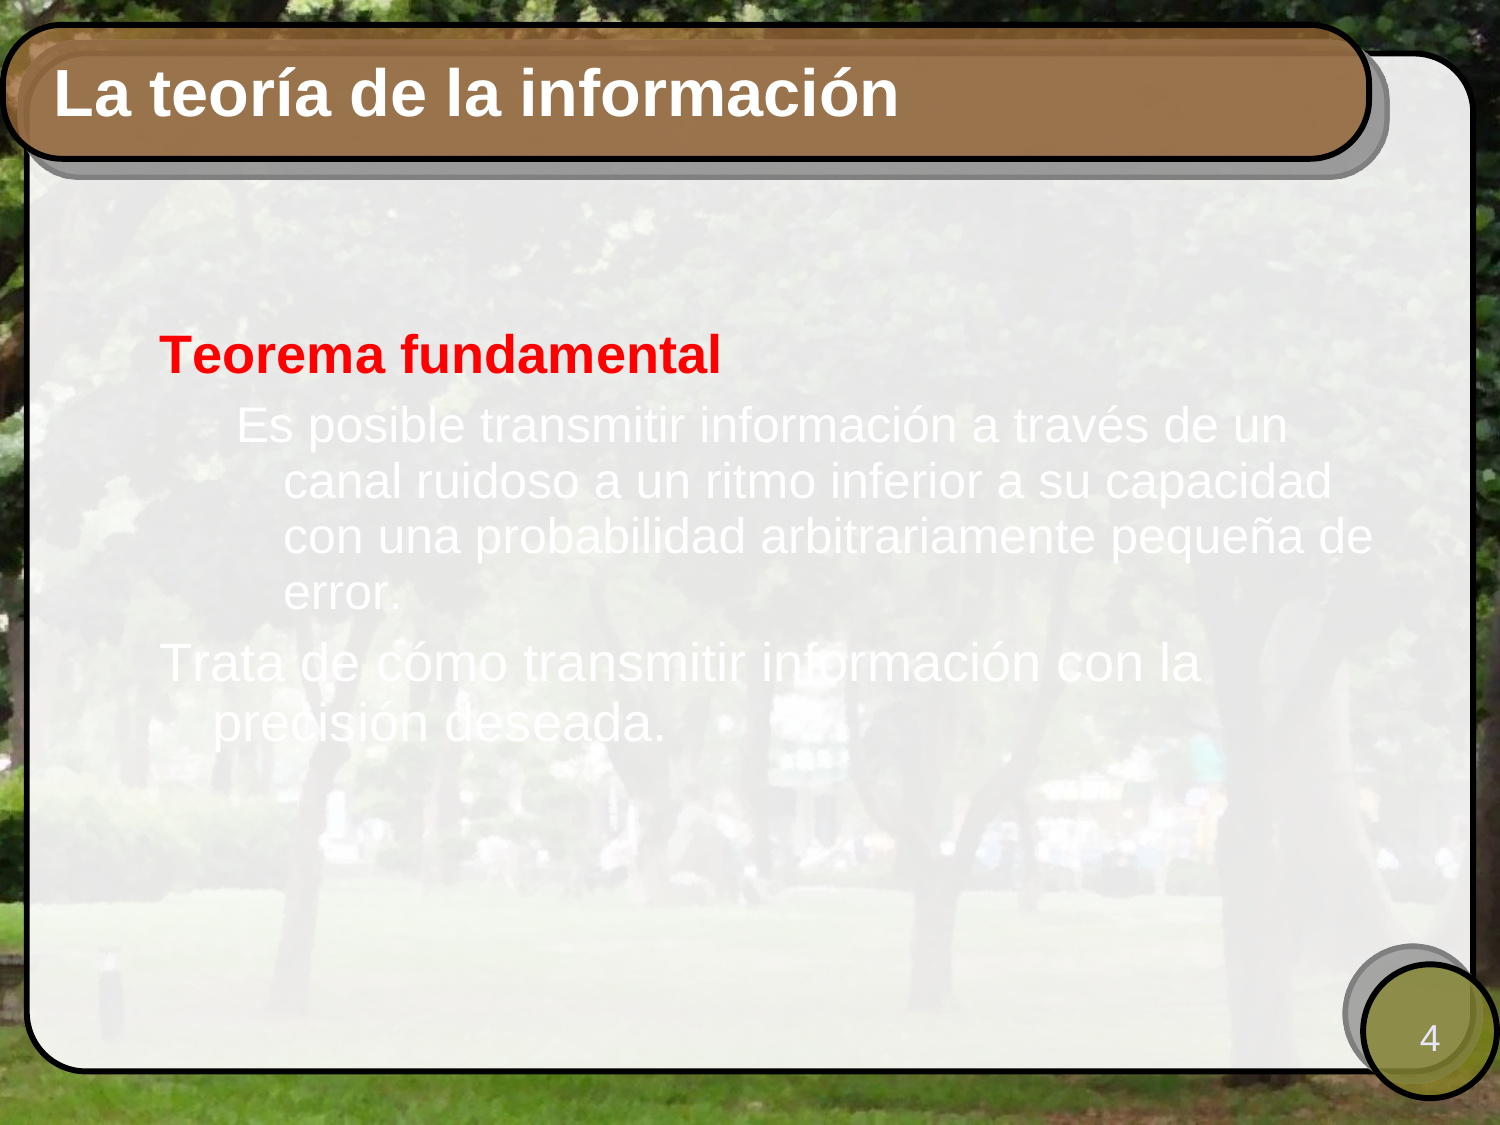

# La teoría de la información
Teorema fundamental
Es posible transmitir información a través de un canal ruidoso a un ritmo inferior a su capacidad con una probabilidad arbitrariamente pequeña de error.
Trata de cómo transmitir información con la precisión deseada.
4